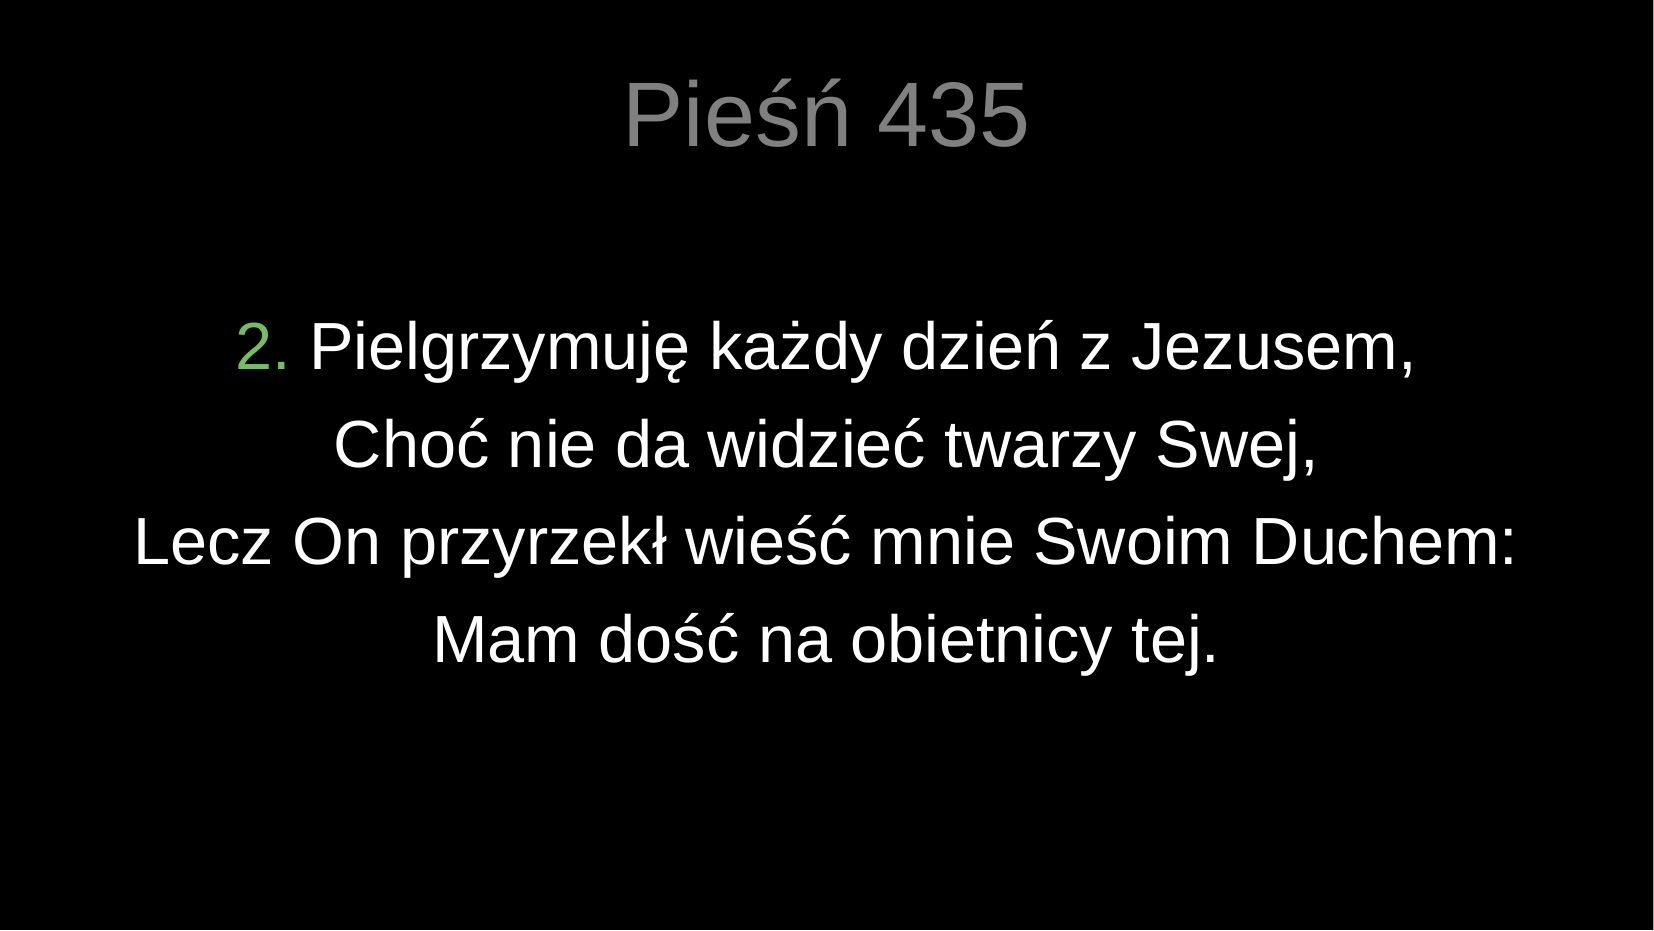

# Pieśń 435
2. Pielgrzymuję każdy dzień z Jezusem,
Choć nie da widzieć twarzy Swej,
Lecz On przyrzekł wieść mnie Swoim Duchem:
Mam dość na obietnicy tej.